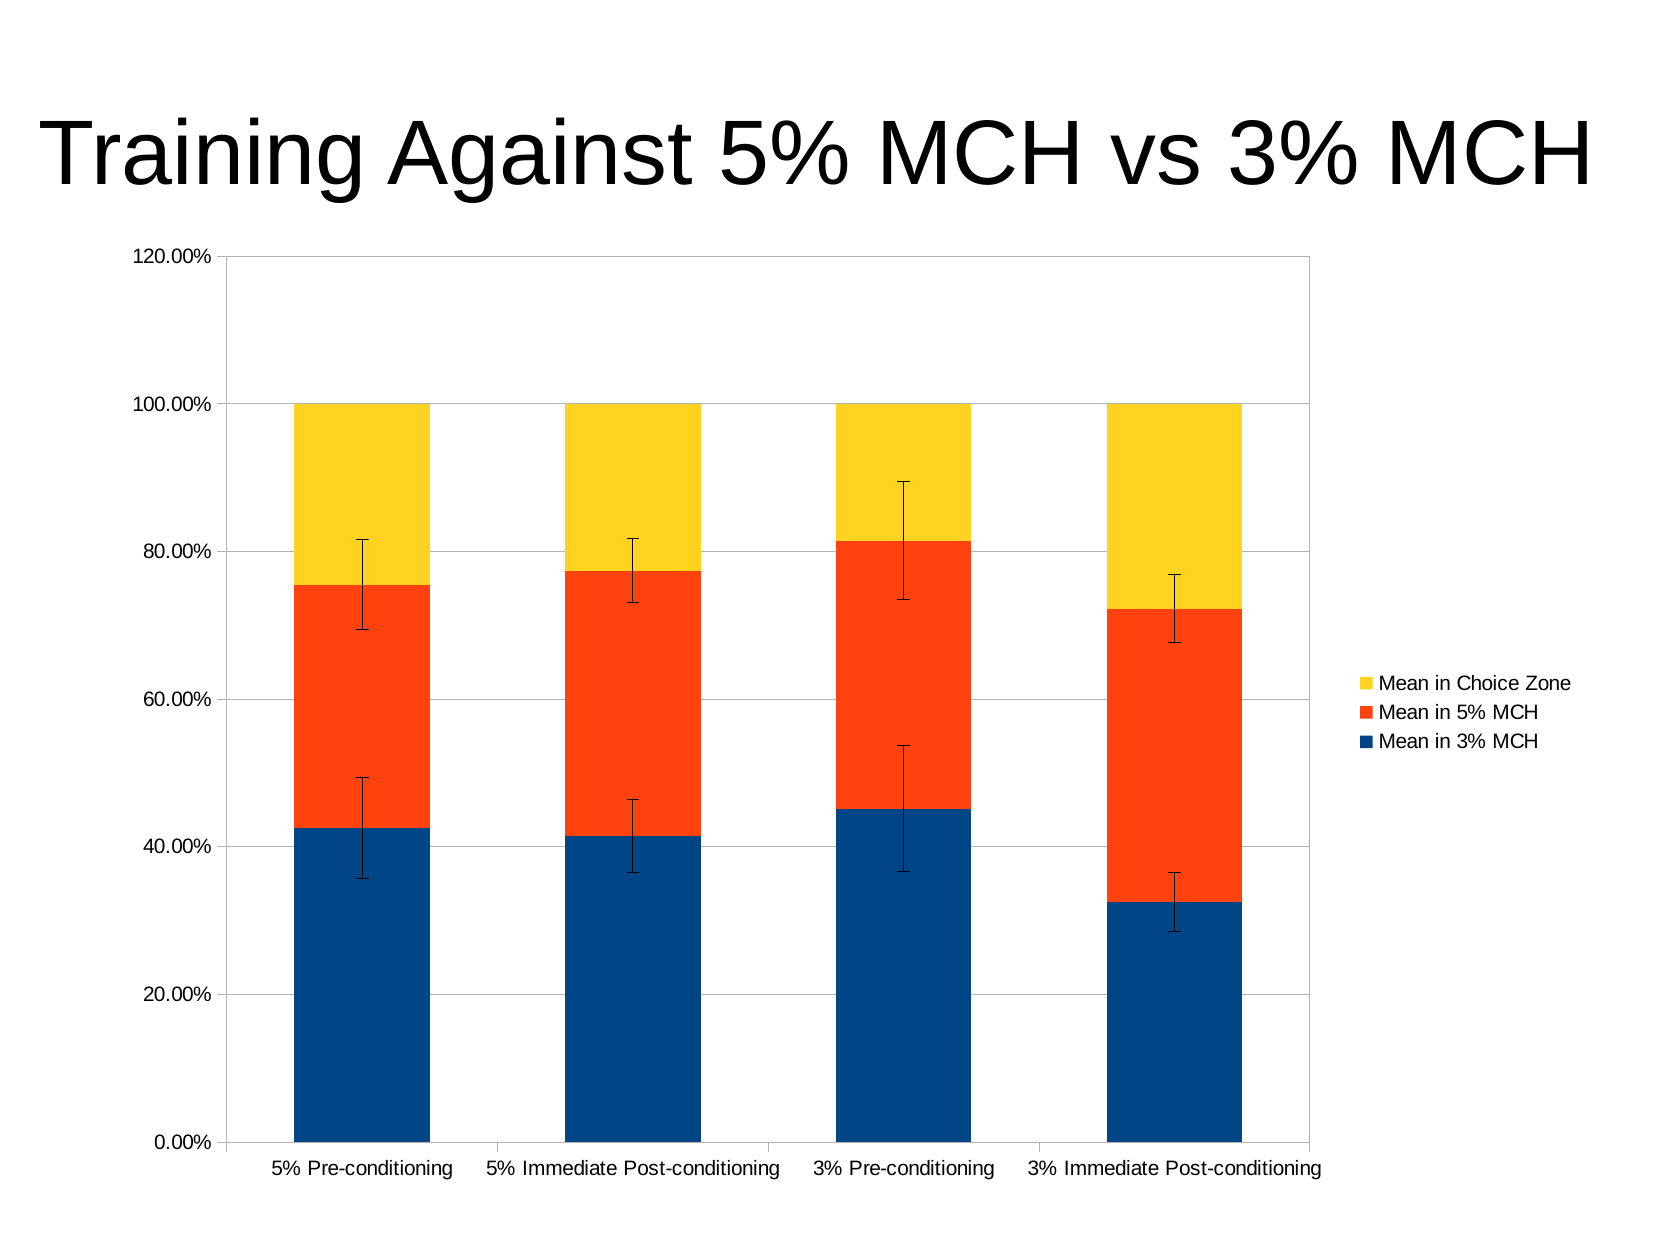

# Training Against 5% MCH vs 3% MCH
### Chart
| Category | Mean in 3% MCH | Mean in 5% MCH | Mean in Choice Zone |
|---|---|---|---|
| 5% Pre-conditioning | 0.425925925925926 | 0.328888888888889 | 0.245185185185185 |
| 5% Immediate Post-conditioning | 0.414814814814815 | 0.359259259259259 | 0.225925925925926 |
| 3% Pre-conditioning | 0.451851851851852 | 0.362962962962963 | 0.185185185185185 |
| 3% Immediate Post-conditioning | 0.324747735351451 | 0.397872950349731 | 0.277379314298819 |